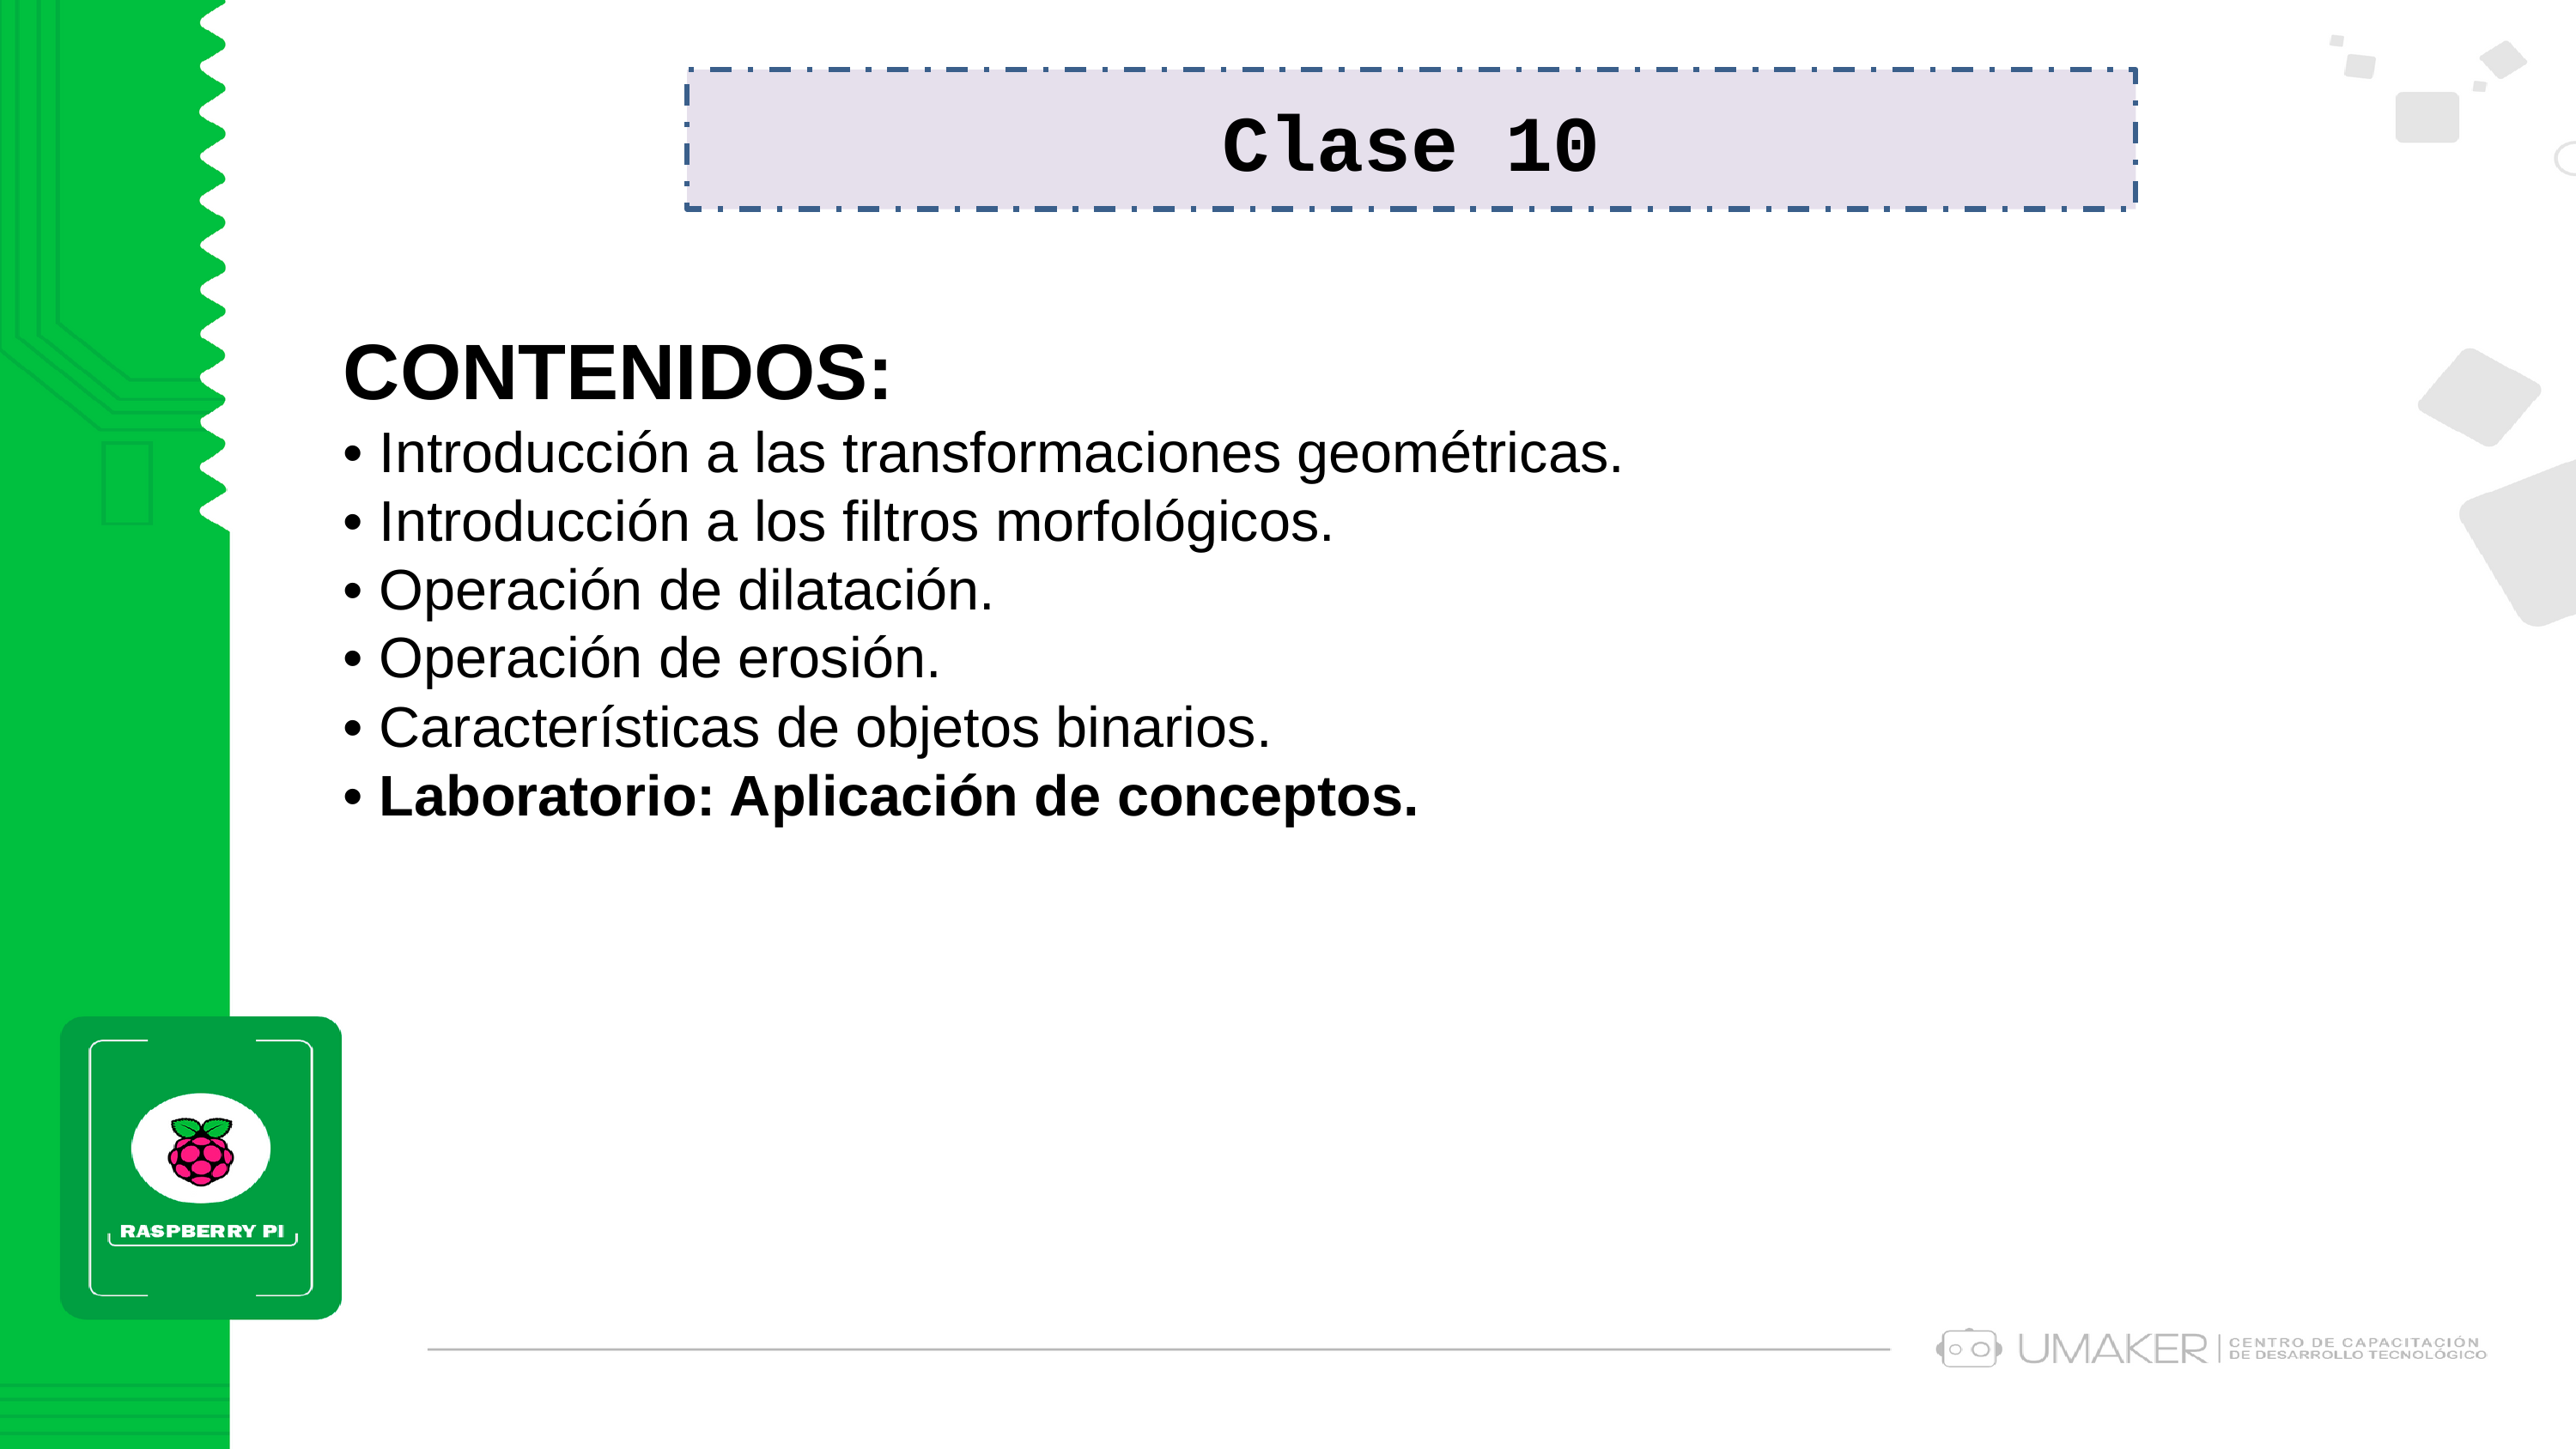

Clase 10
CONTENIDOS:
• Introducción a las transformaciones geométricas.
• Introducción a los filtros morfológicos.
• Operación de dilatación.
• Operación de erosión.
• Características de objetos binarios.
• Laboratorio: Aplicación de conceptos.